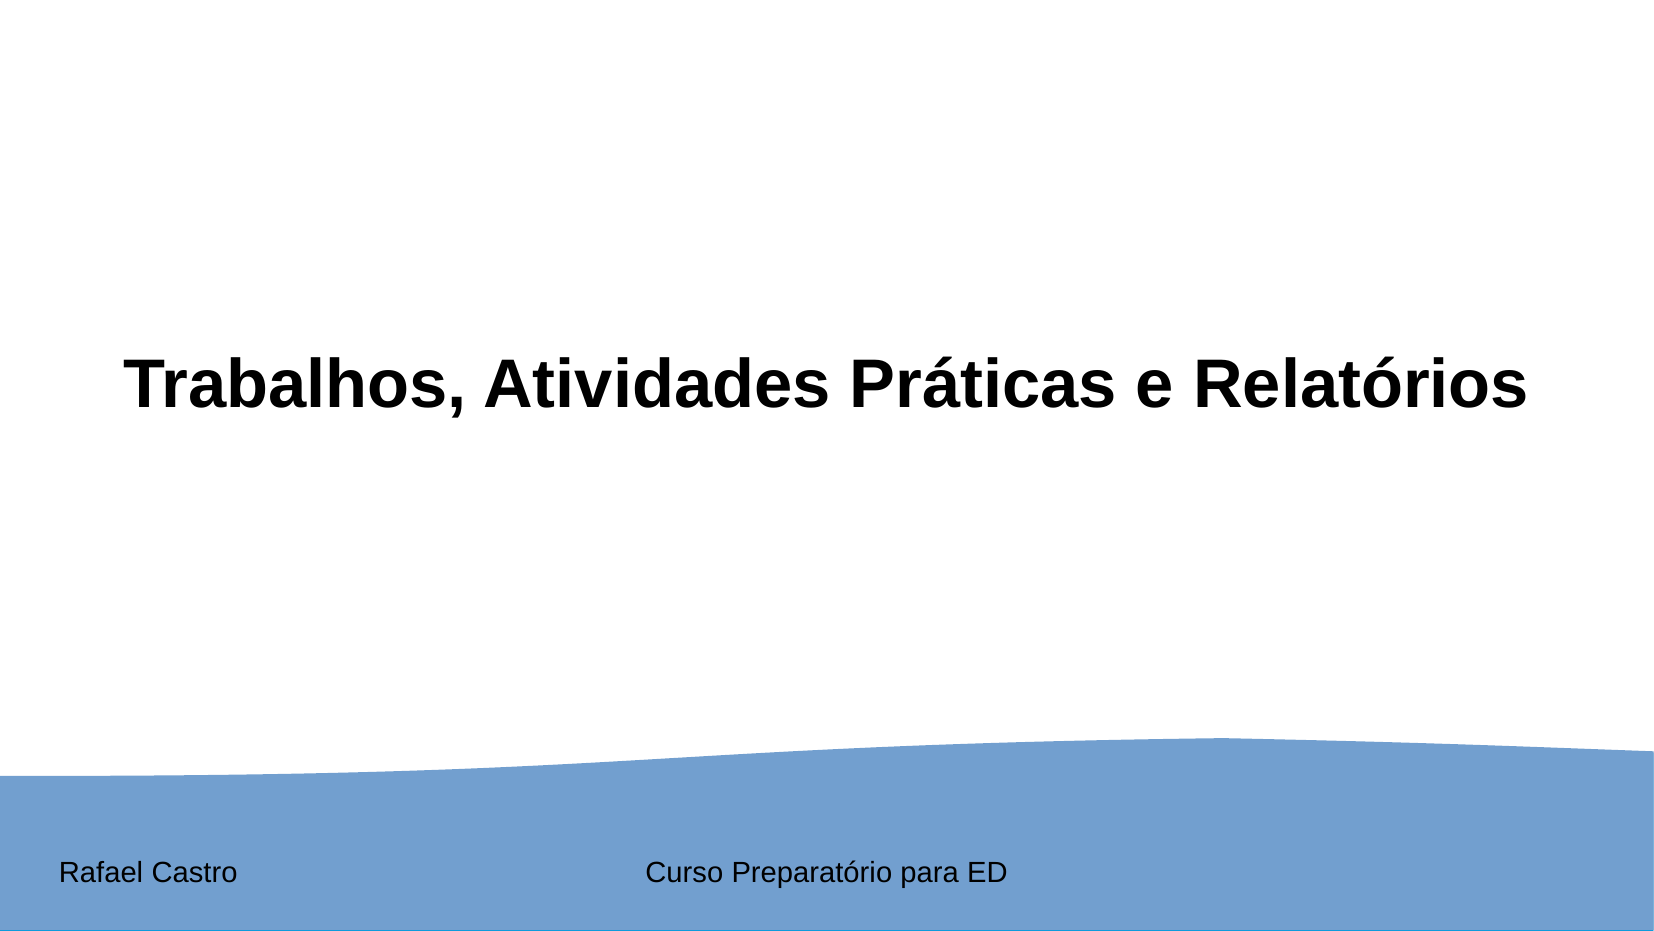

# Trabalhos, Atividades Práticas e Relatórios
Curso Preparatório para ED